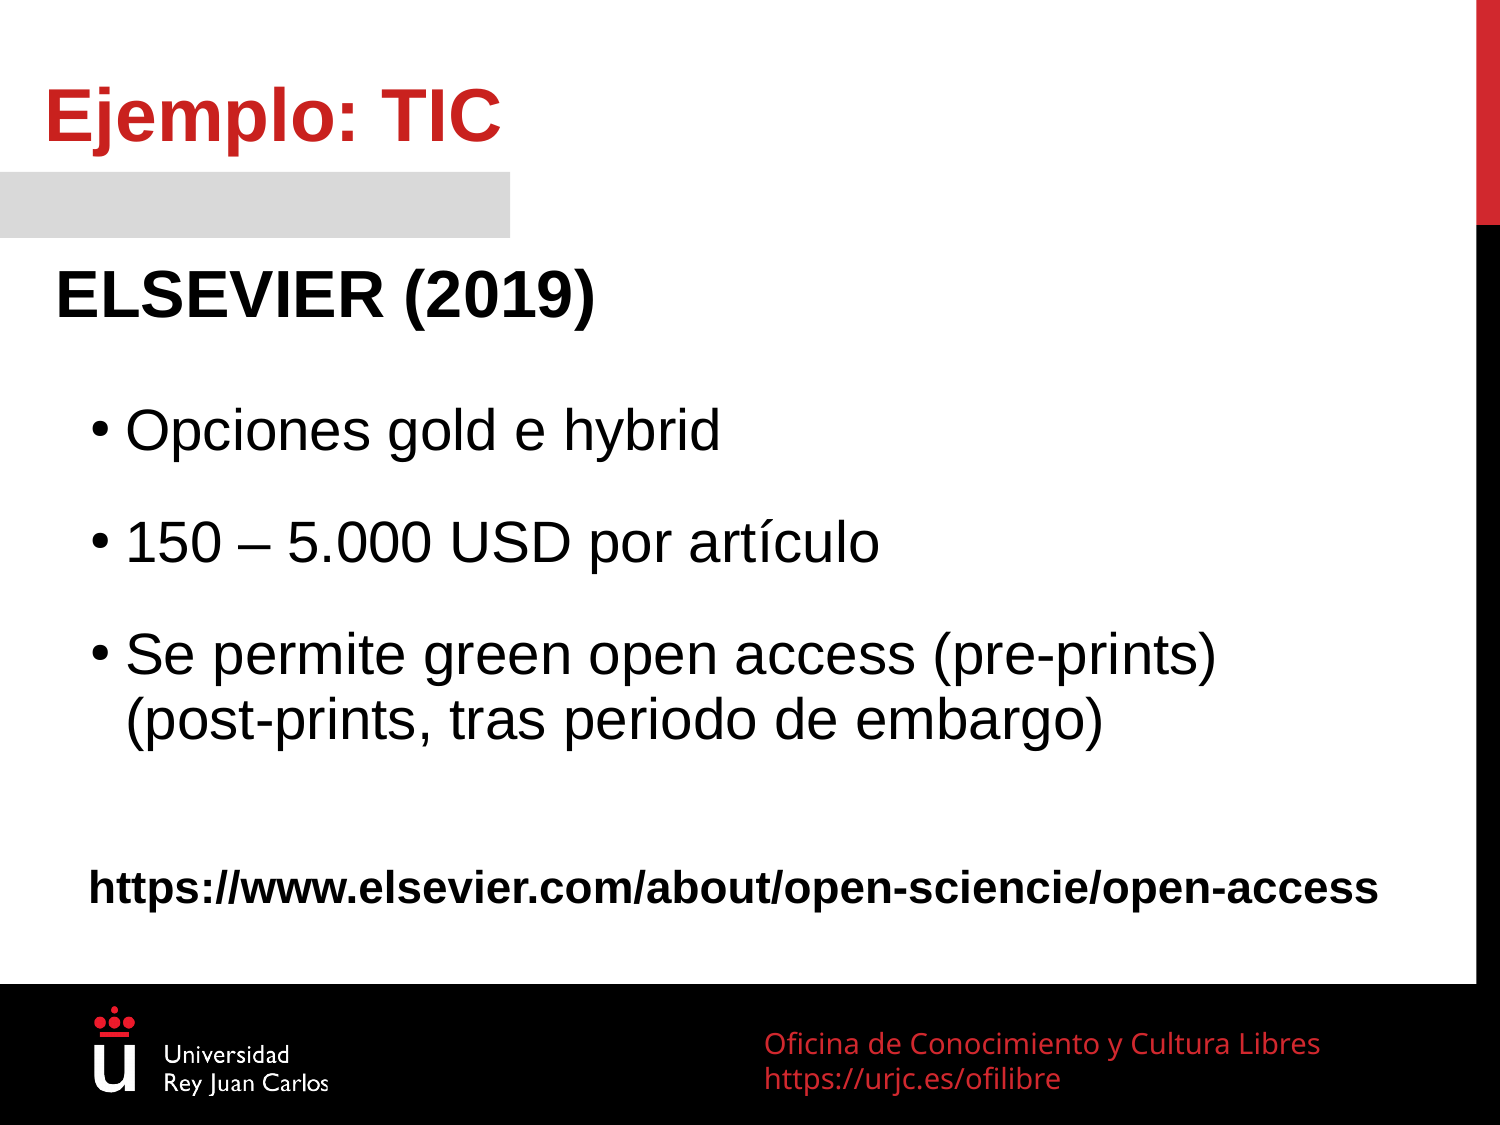

#
Ejemplo: TIC
ELSEVIER (2019)
Opciones gold e hybrid
150 – 5.000 USD por artículo
Se permite green open access (pre-prints) (post-prints, tras periodo de embargo)
https://www.elsevier.com/about/open-sciencie/open-access
Oficina de Conocimiento y Cultura Libres
https://urjc.es/ofilibre